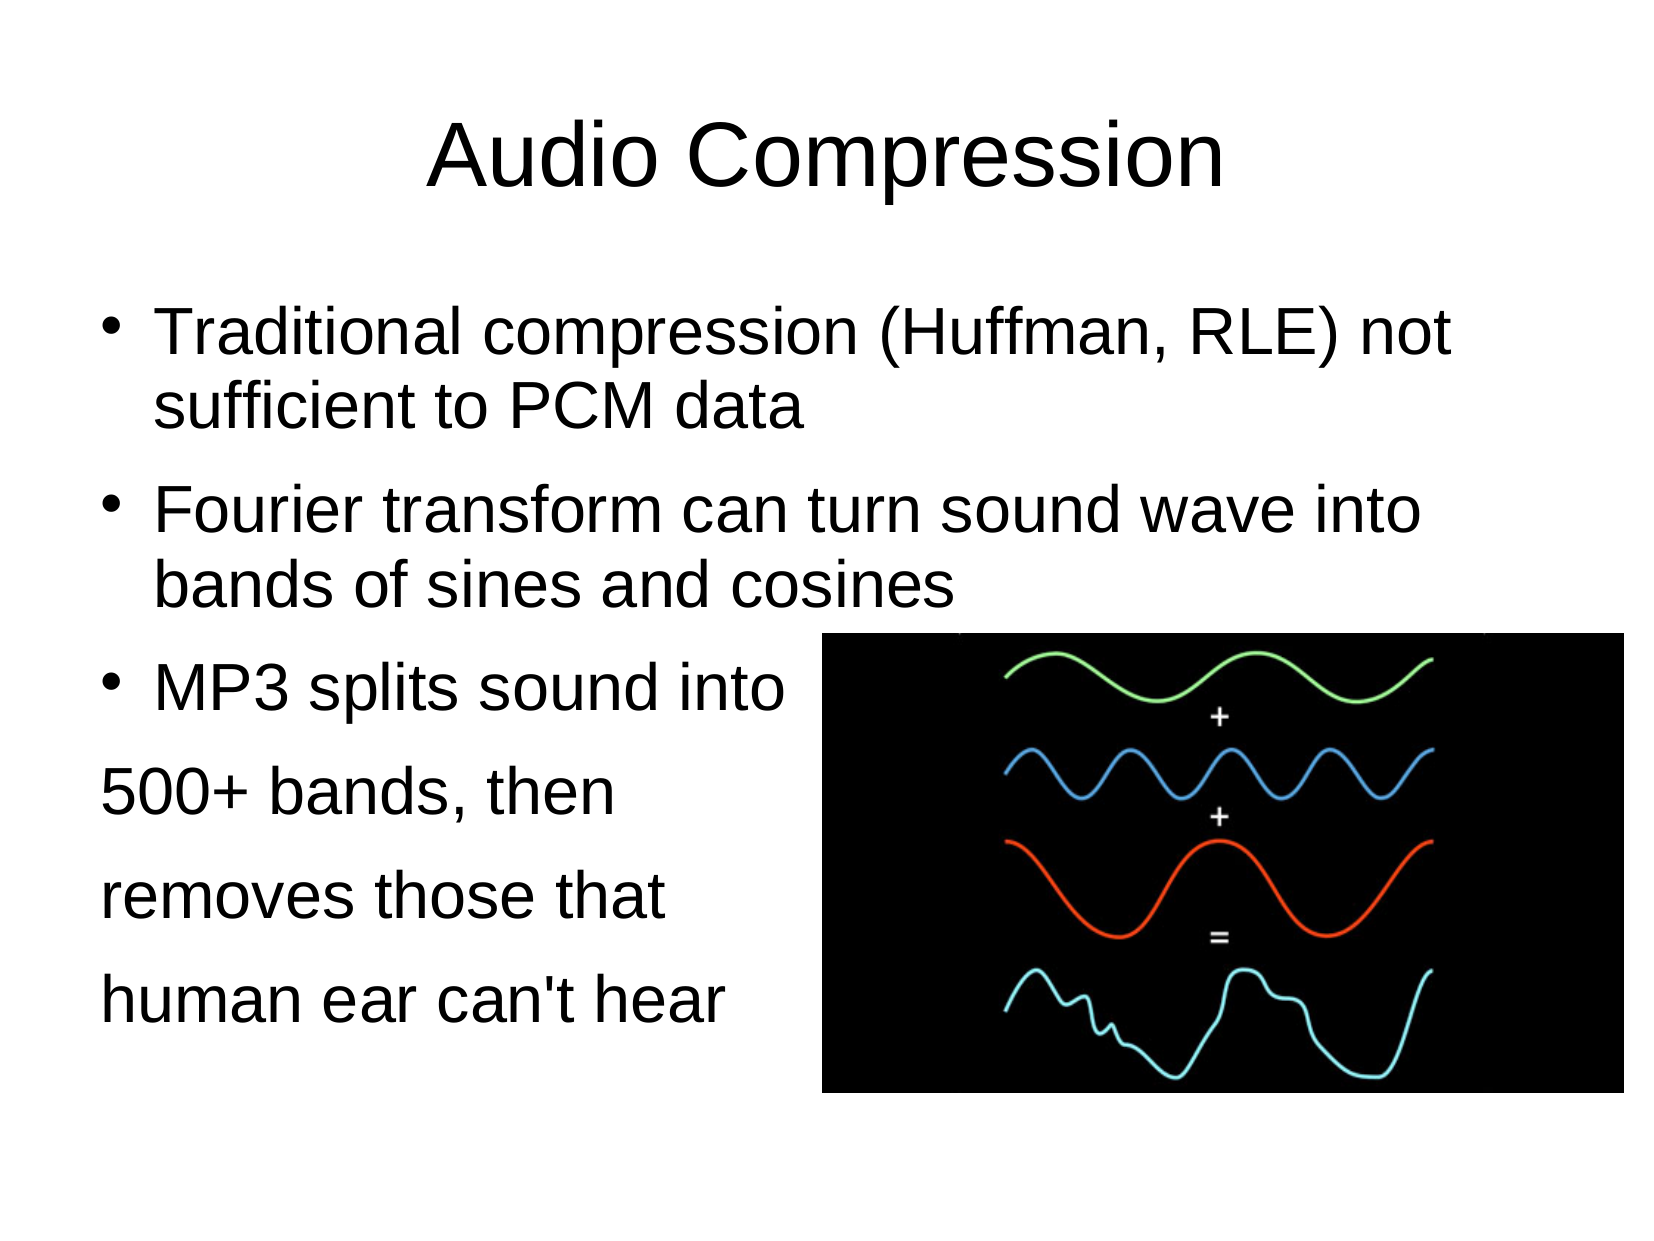

# Audio Compression
Traditional compression (Huffman, RLE) not sufficient to PCM data
Fourier transform can turn sound wave into bands of sines and cosines
MP3 splits sound into
500+ bands, then
removes those that
human ear can't hear